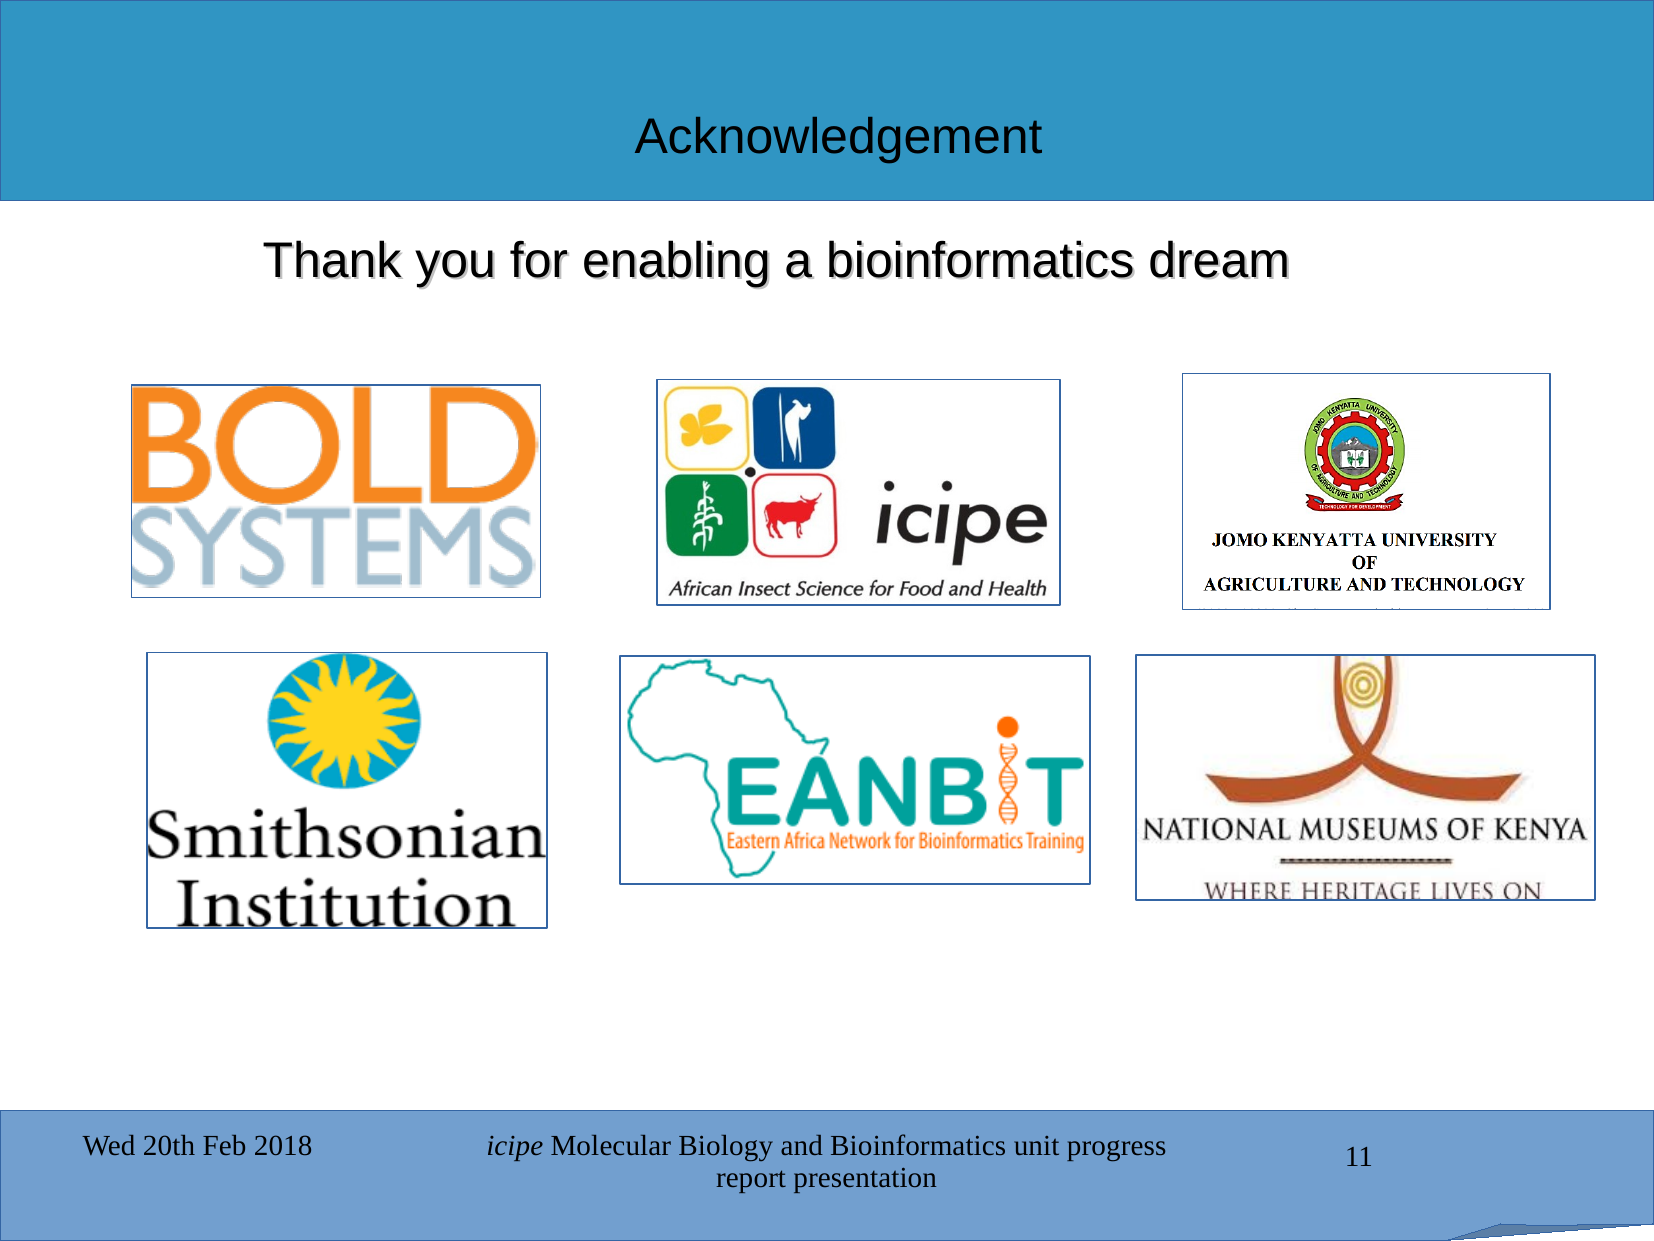

Acknowledgement
Thank you for enabling a bioinformatics dream